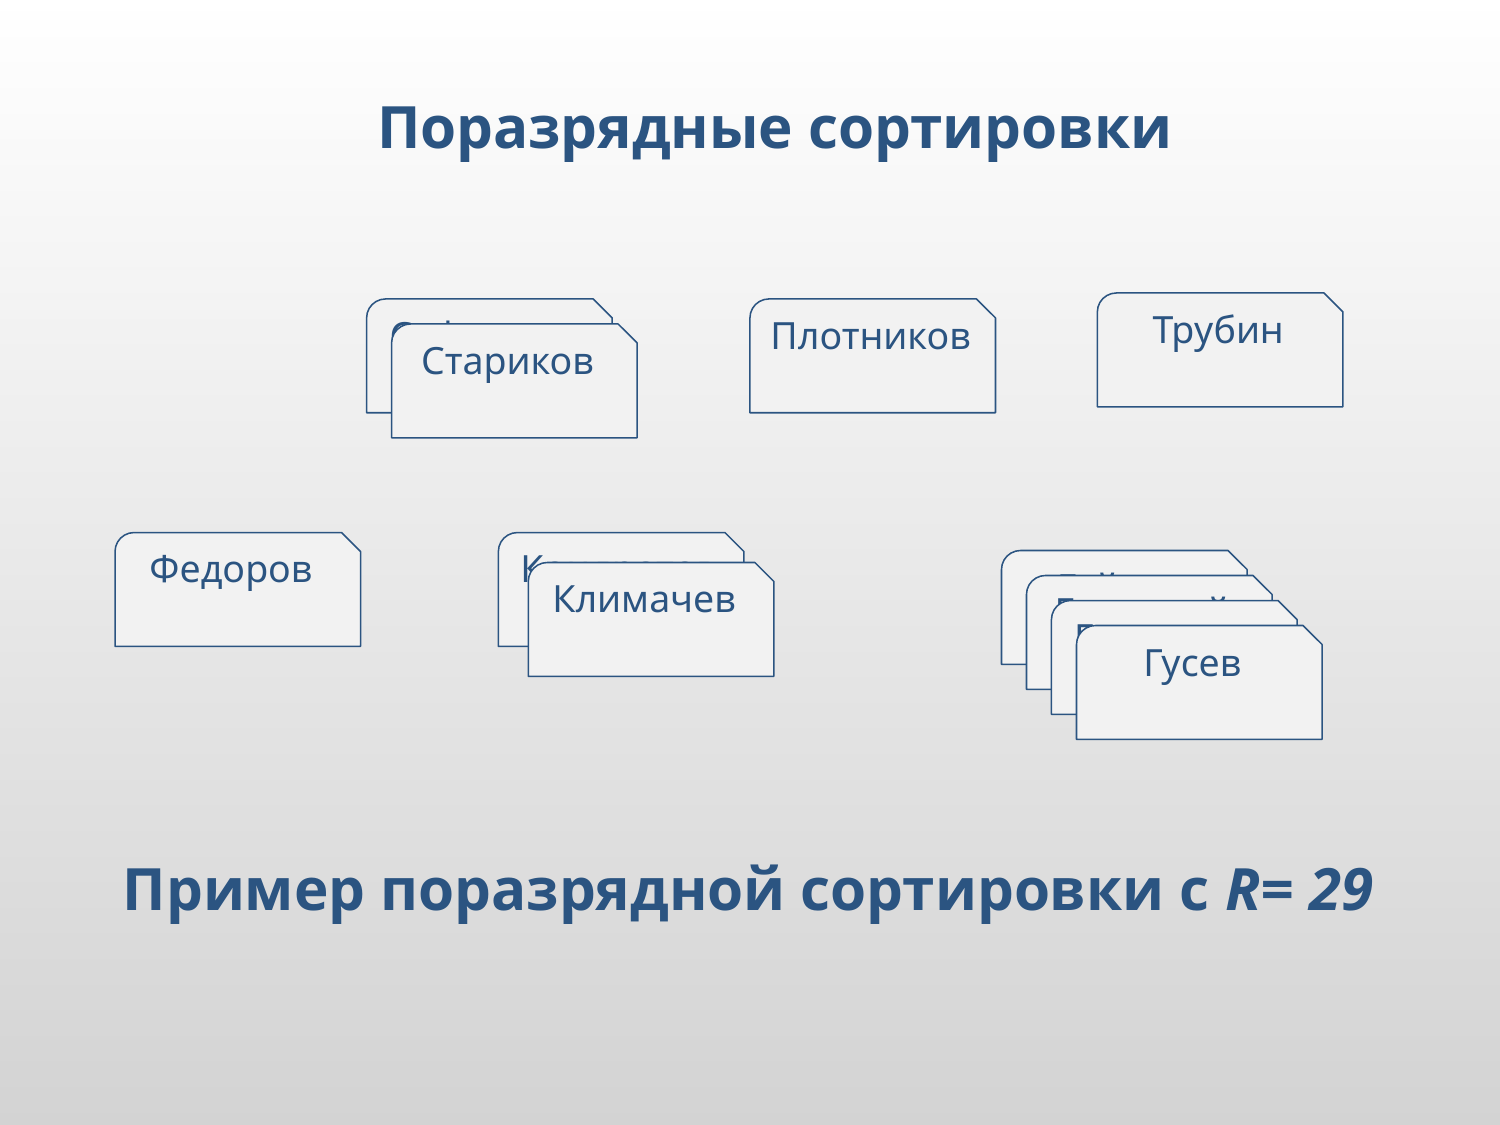

Поразрядные сортировки
#
Трубин
Сафронов
Плотников
Стариков
Федоров
Кондратов
Гейвус
Климачев
Горецкий
Гусаченко
Гусев
Пример поразрядной сортировки с R= 29